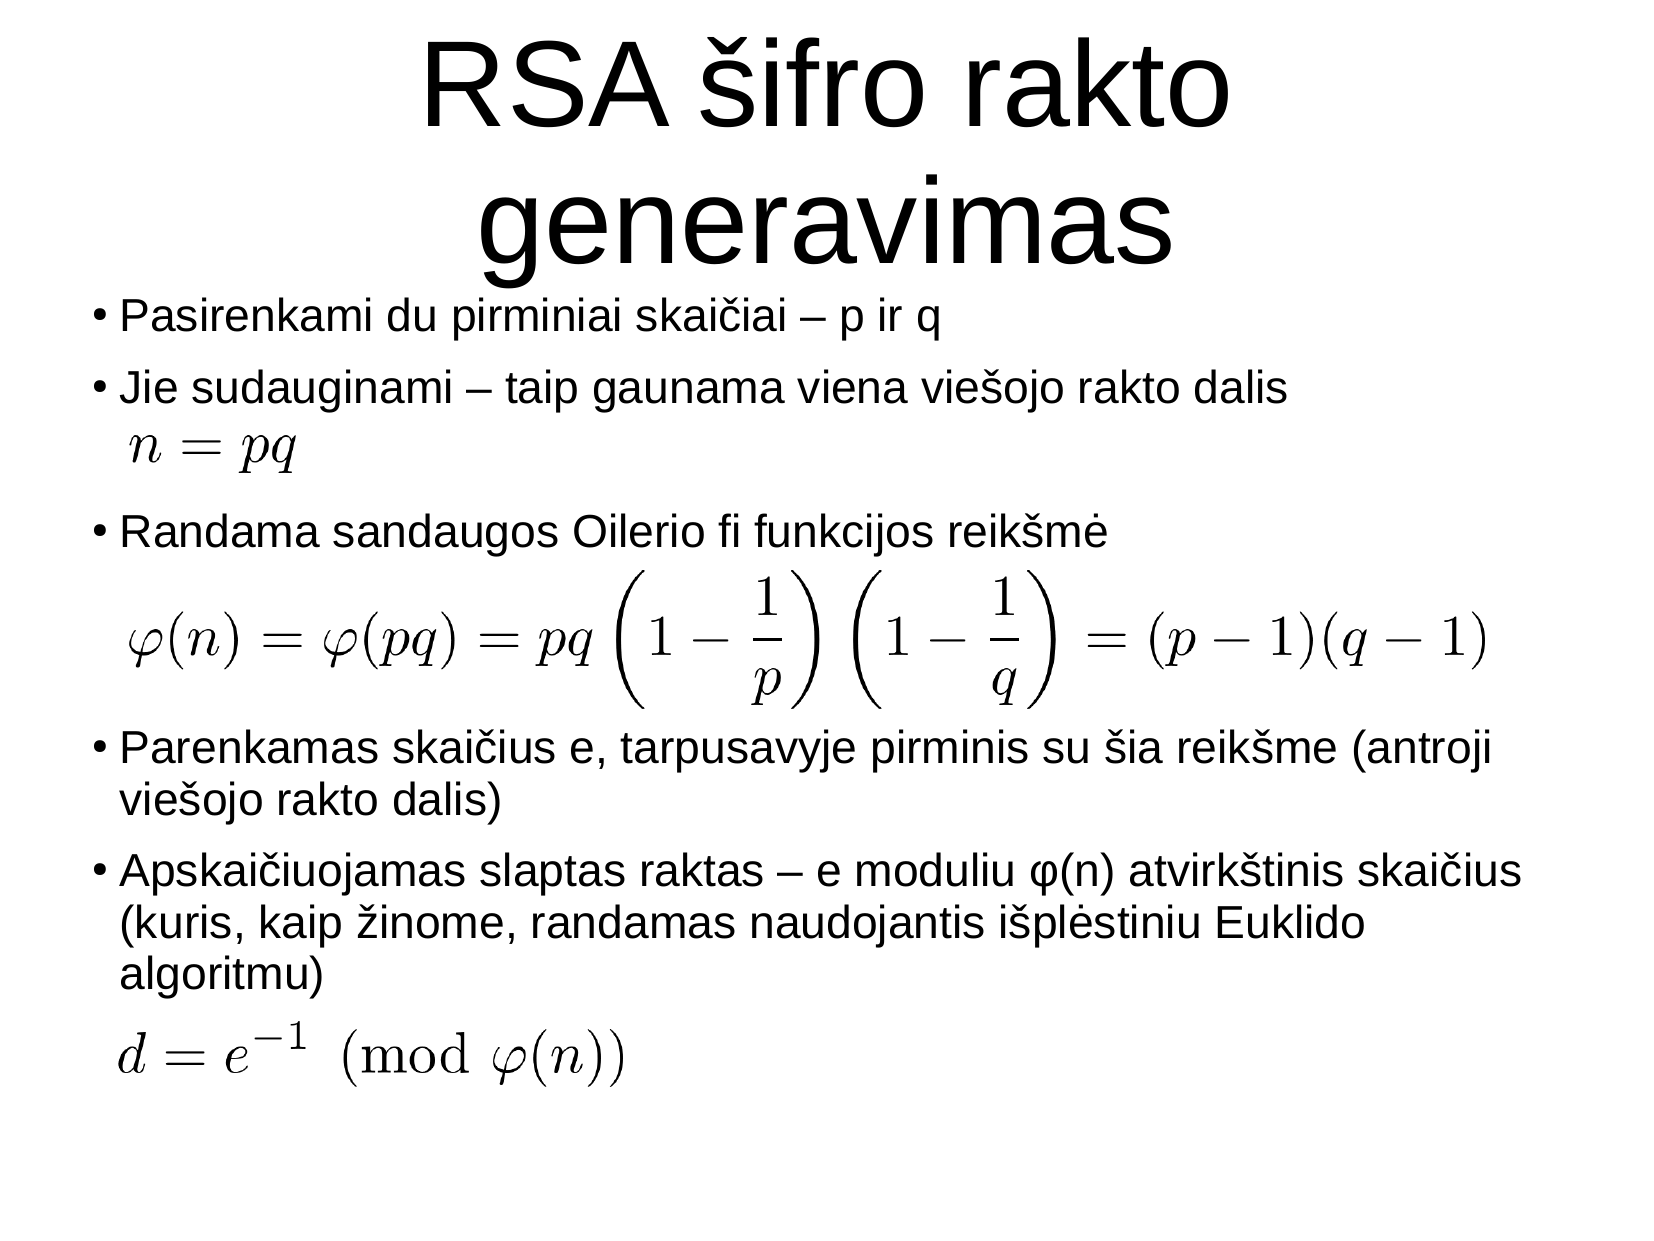

# RSA šifro rakto generavimas
Pasirenkami du pirminiai skaičiai – p ir q
Jie sudauginami – taip gaunama viena viešojo rakto dalis
Randama sandaugos Oilerio fi funkcijos reikšmė
Parenkamas skaičius e, tarpusavyje pirminis su šia reikšme (antroji viešojo rakto dalis)
Apskaičiuojamas slaptas raktas – e moduliu φ(n) atvirkštinis skaičius (kuris, kaip žinome, randamas naudojantis išplėstiniu Euklido algoritmu)